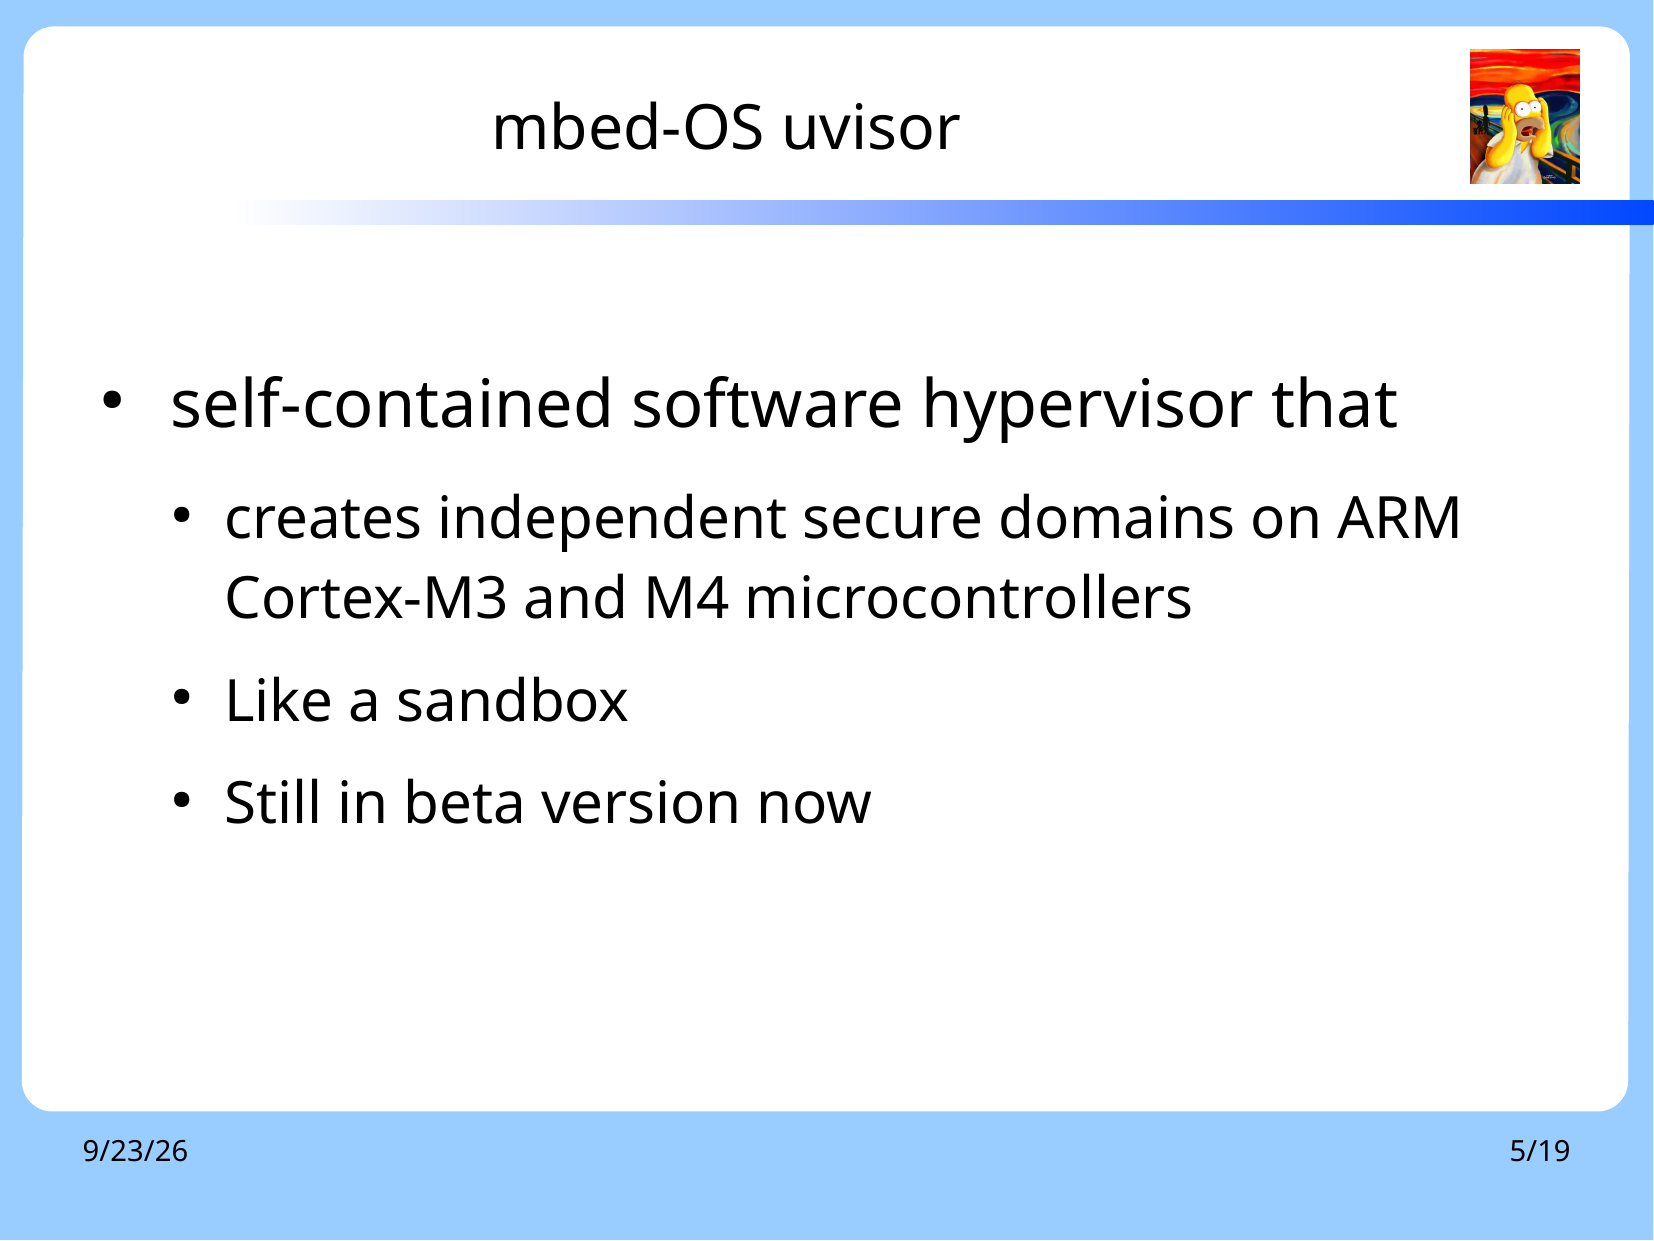

# mbed-OS uvisor
 self-contained software hypervisor that
creates independent secure domains on ARM Cortex-M3 and M4 microcontrollers
Like a sandbox
Still in beta version now
5